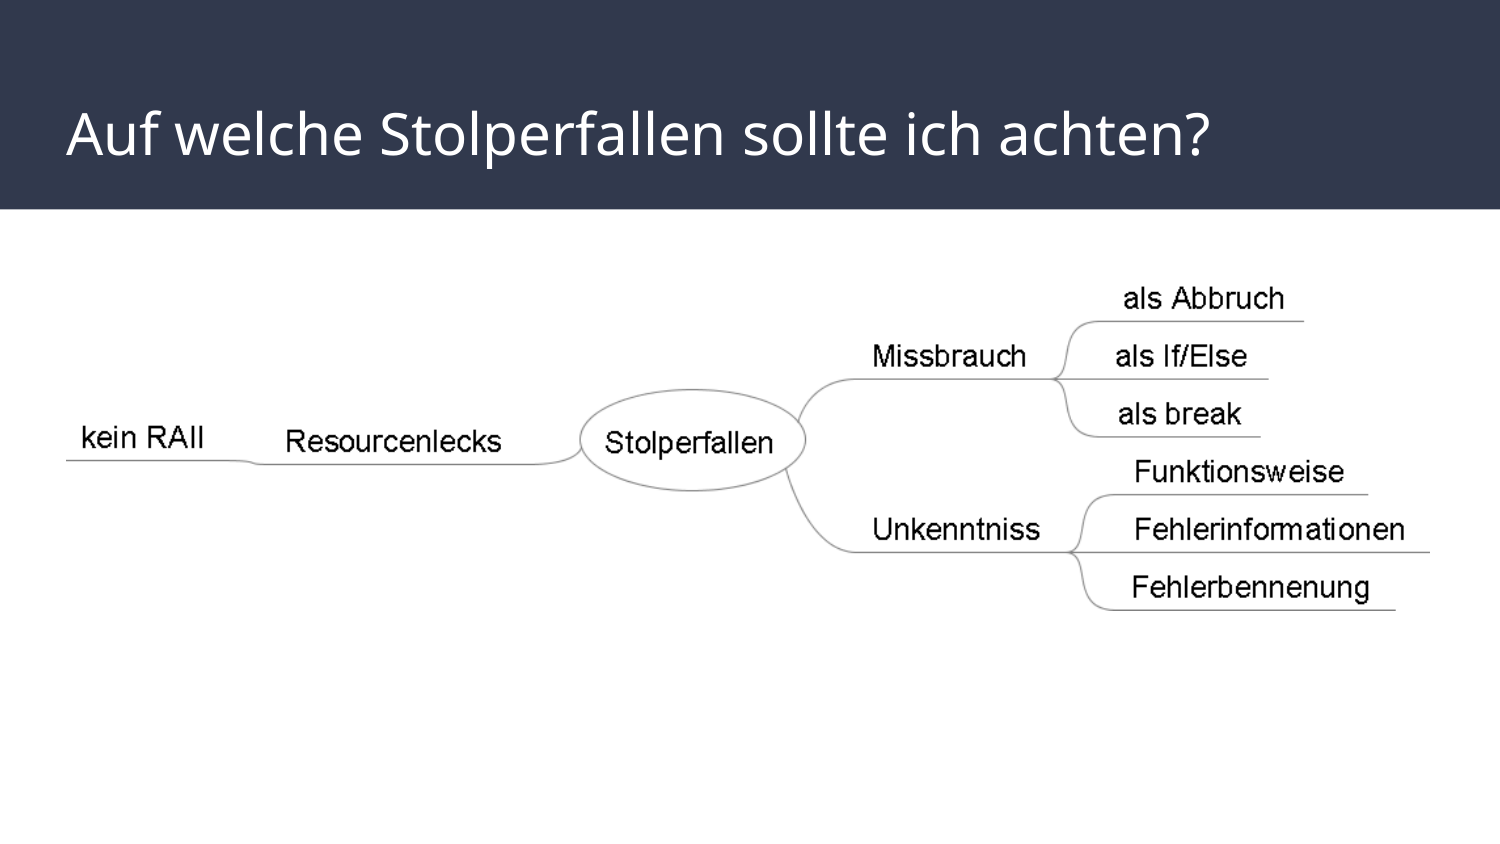

# Auf welche Stolperfallen sollte ich achten?